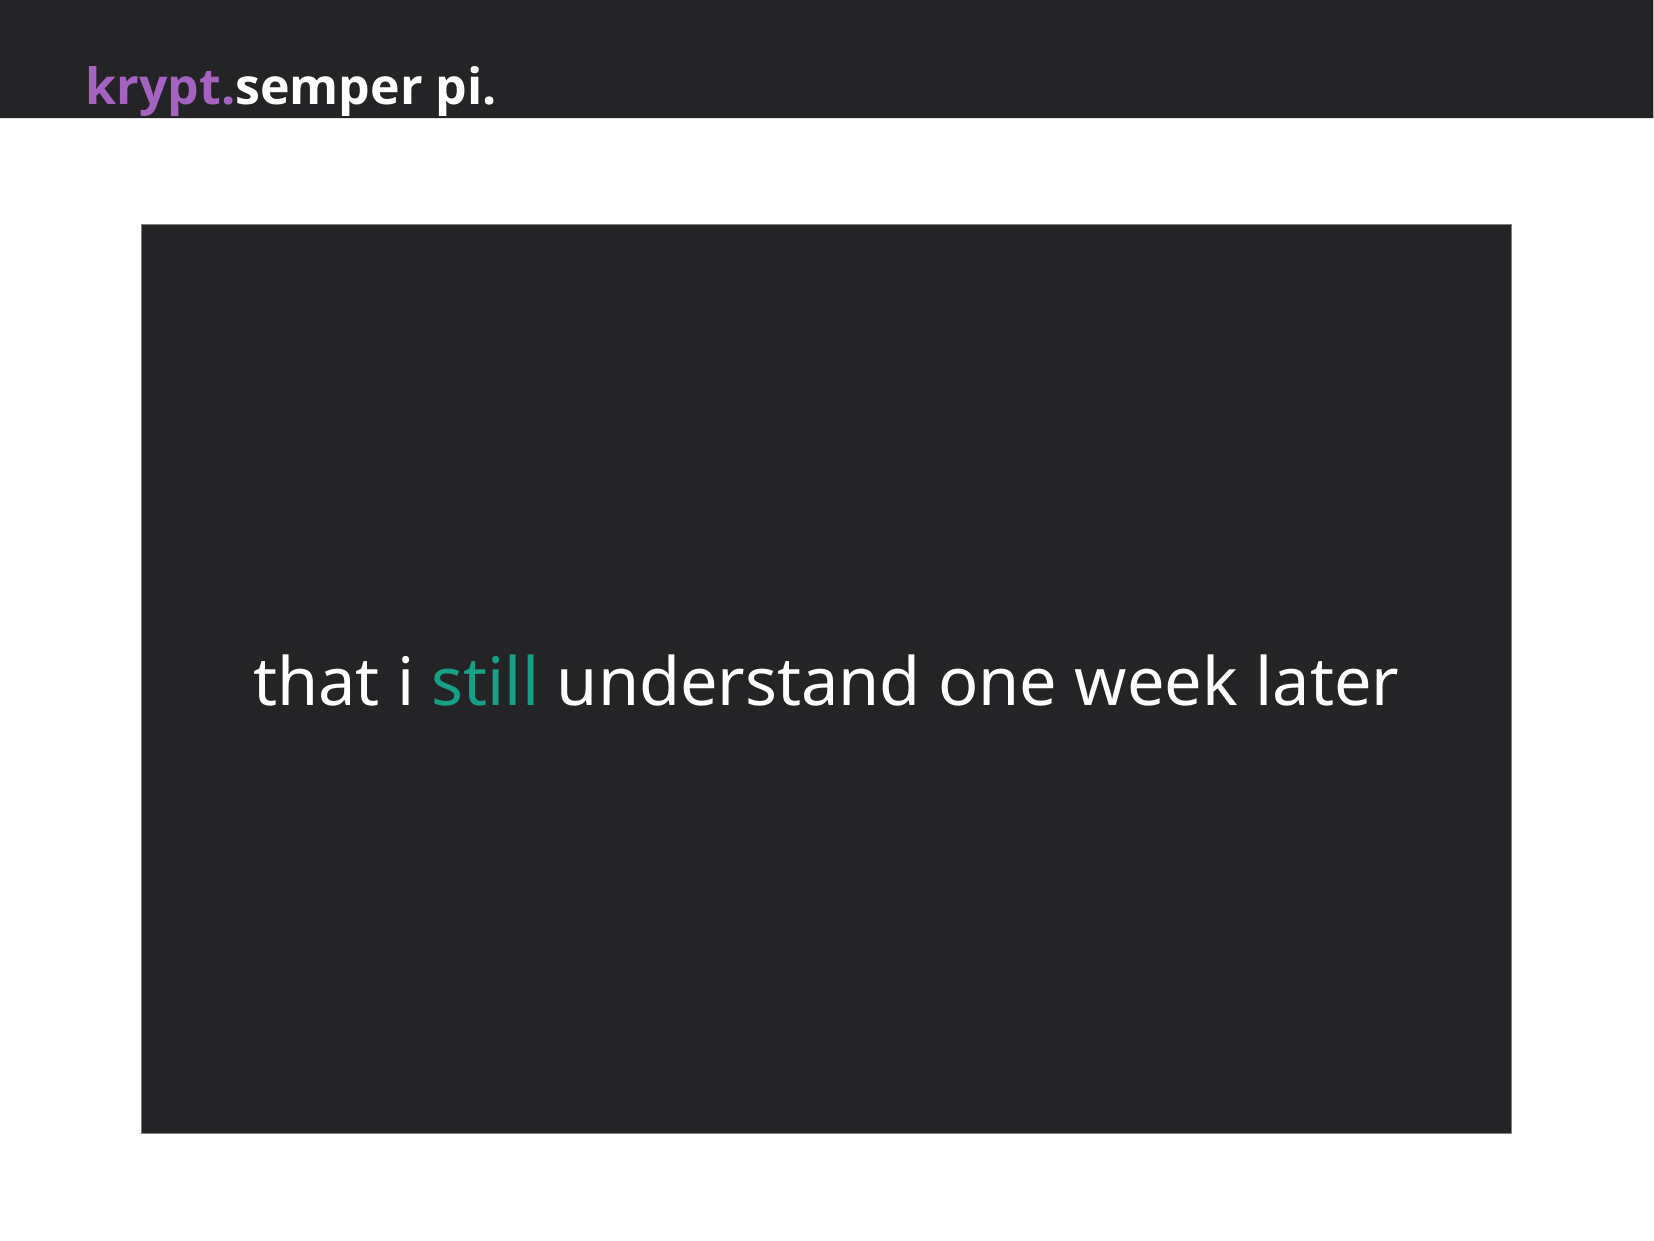

krypt.semper pi.
that i still understand one week later
krypt first of all is a framework